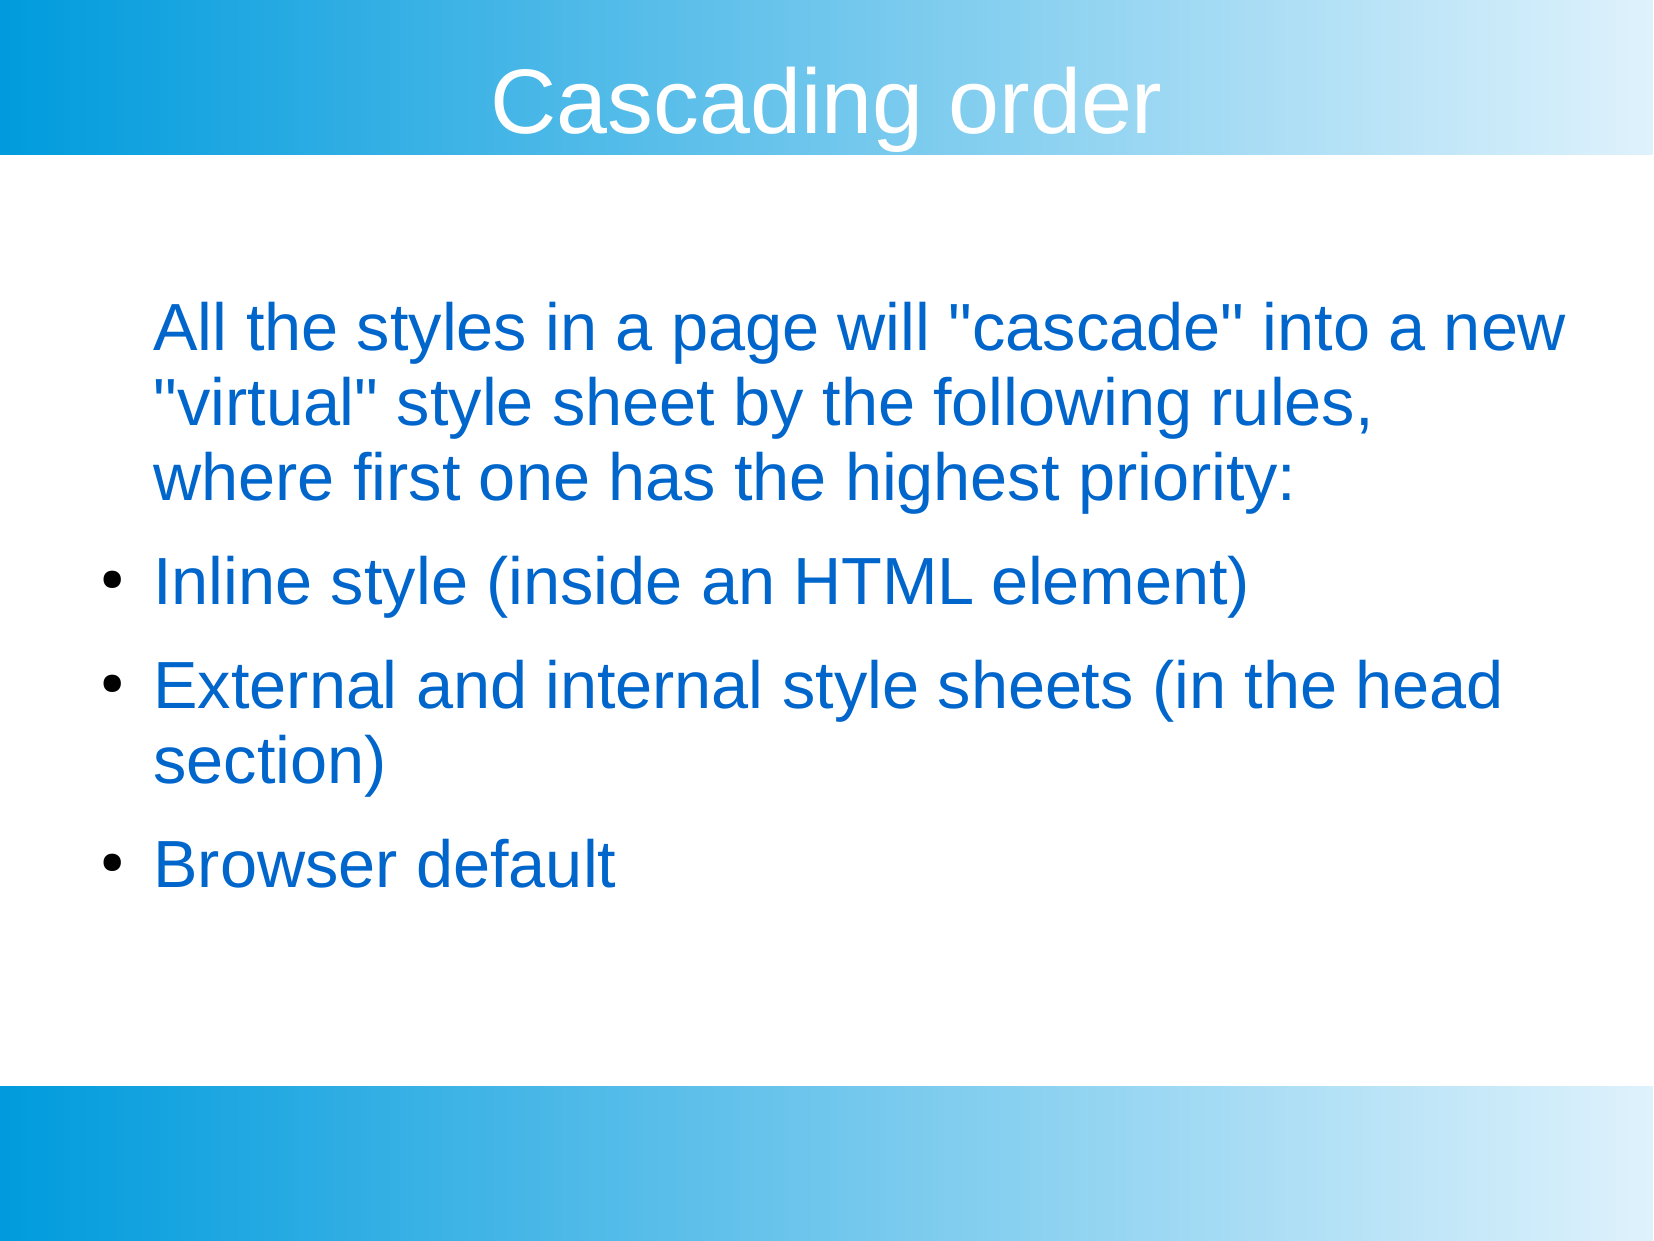

# Cascading order
All the styles in a page will "cascade" into a new "virtual" style sheet by the following rules, where first one has the highest priority:
Inline style (inside an HTML element)
External and internal style sheets (in the head section)
Browser default